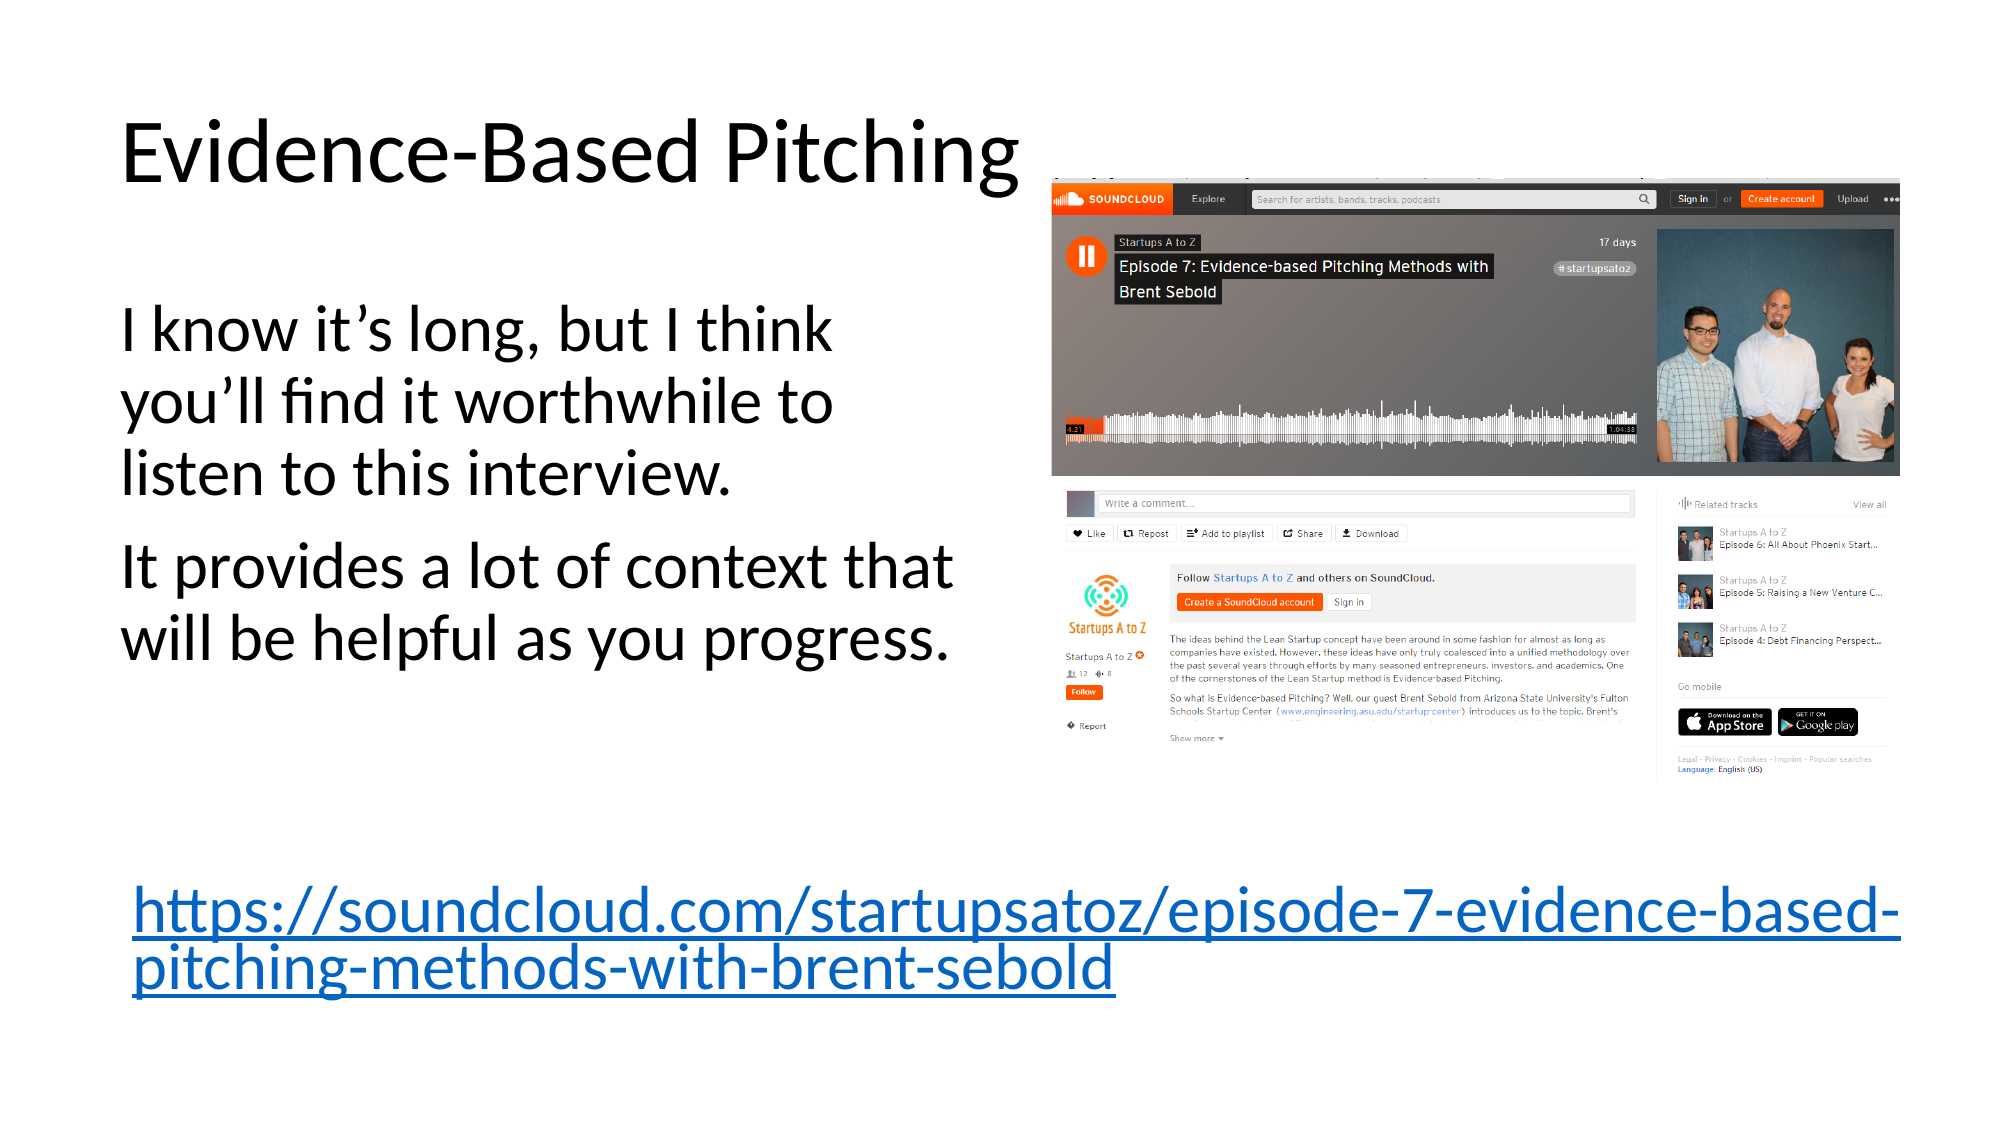

# Evidence-Based Pitching
I know it’s long, but I think you’ll find it worthwhile to listen to this interview.
It provides a lot of context that will be helpful as you progress.
https://soundcloud.com/startupsatoz/episode-7-evidence-based-pitching-methods-with-brent-sebold